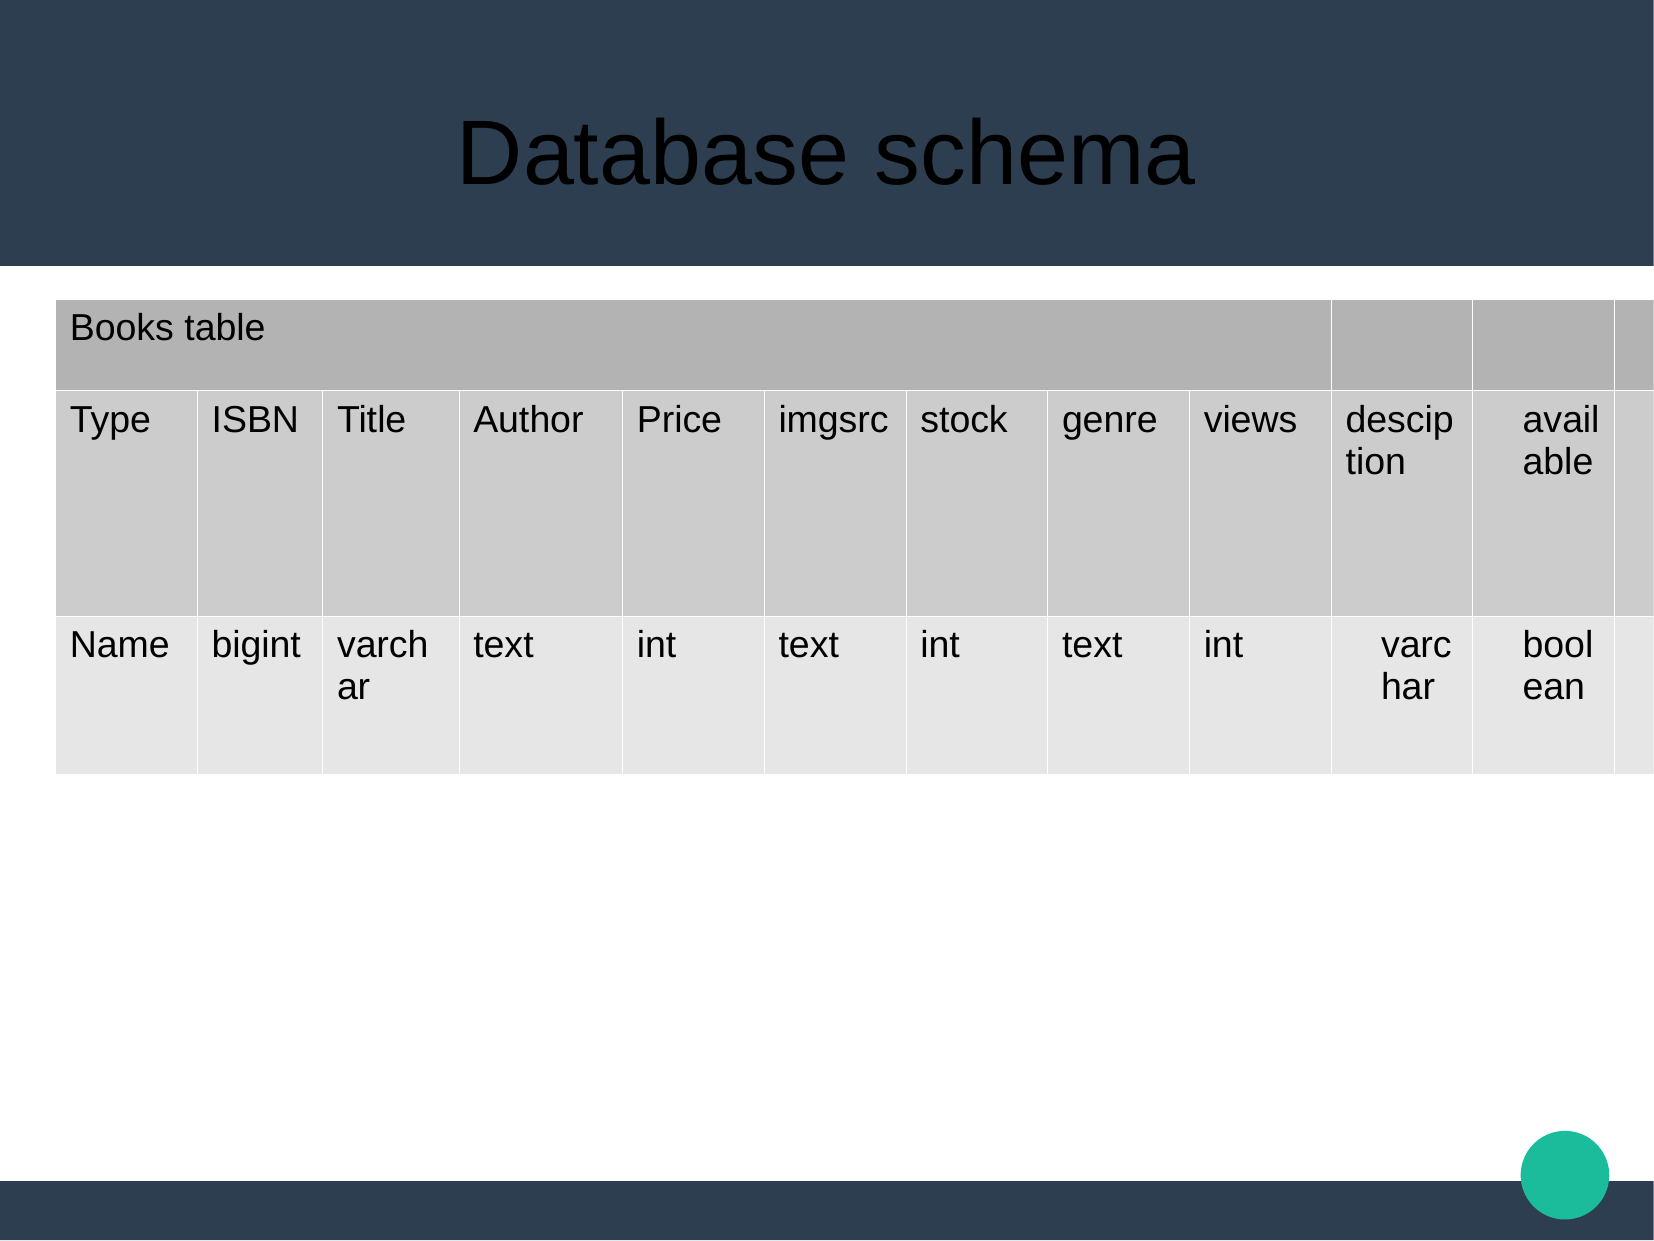

# Database schema
| Books table | | | | | | | | | | | |
| --- | --- | --- | --- | --- | --- | --- | --- | --- | --- | --- | --- |
| Type | ISBN | Title | Author | Price | imgsrc | stock | genre | views | desciption | available | sold |
| Name | bigint | varchar | text | int | text | int | text | int | varchar | boolean | int |